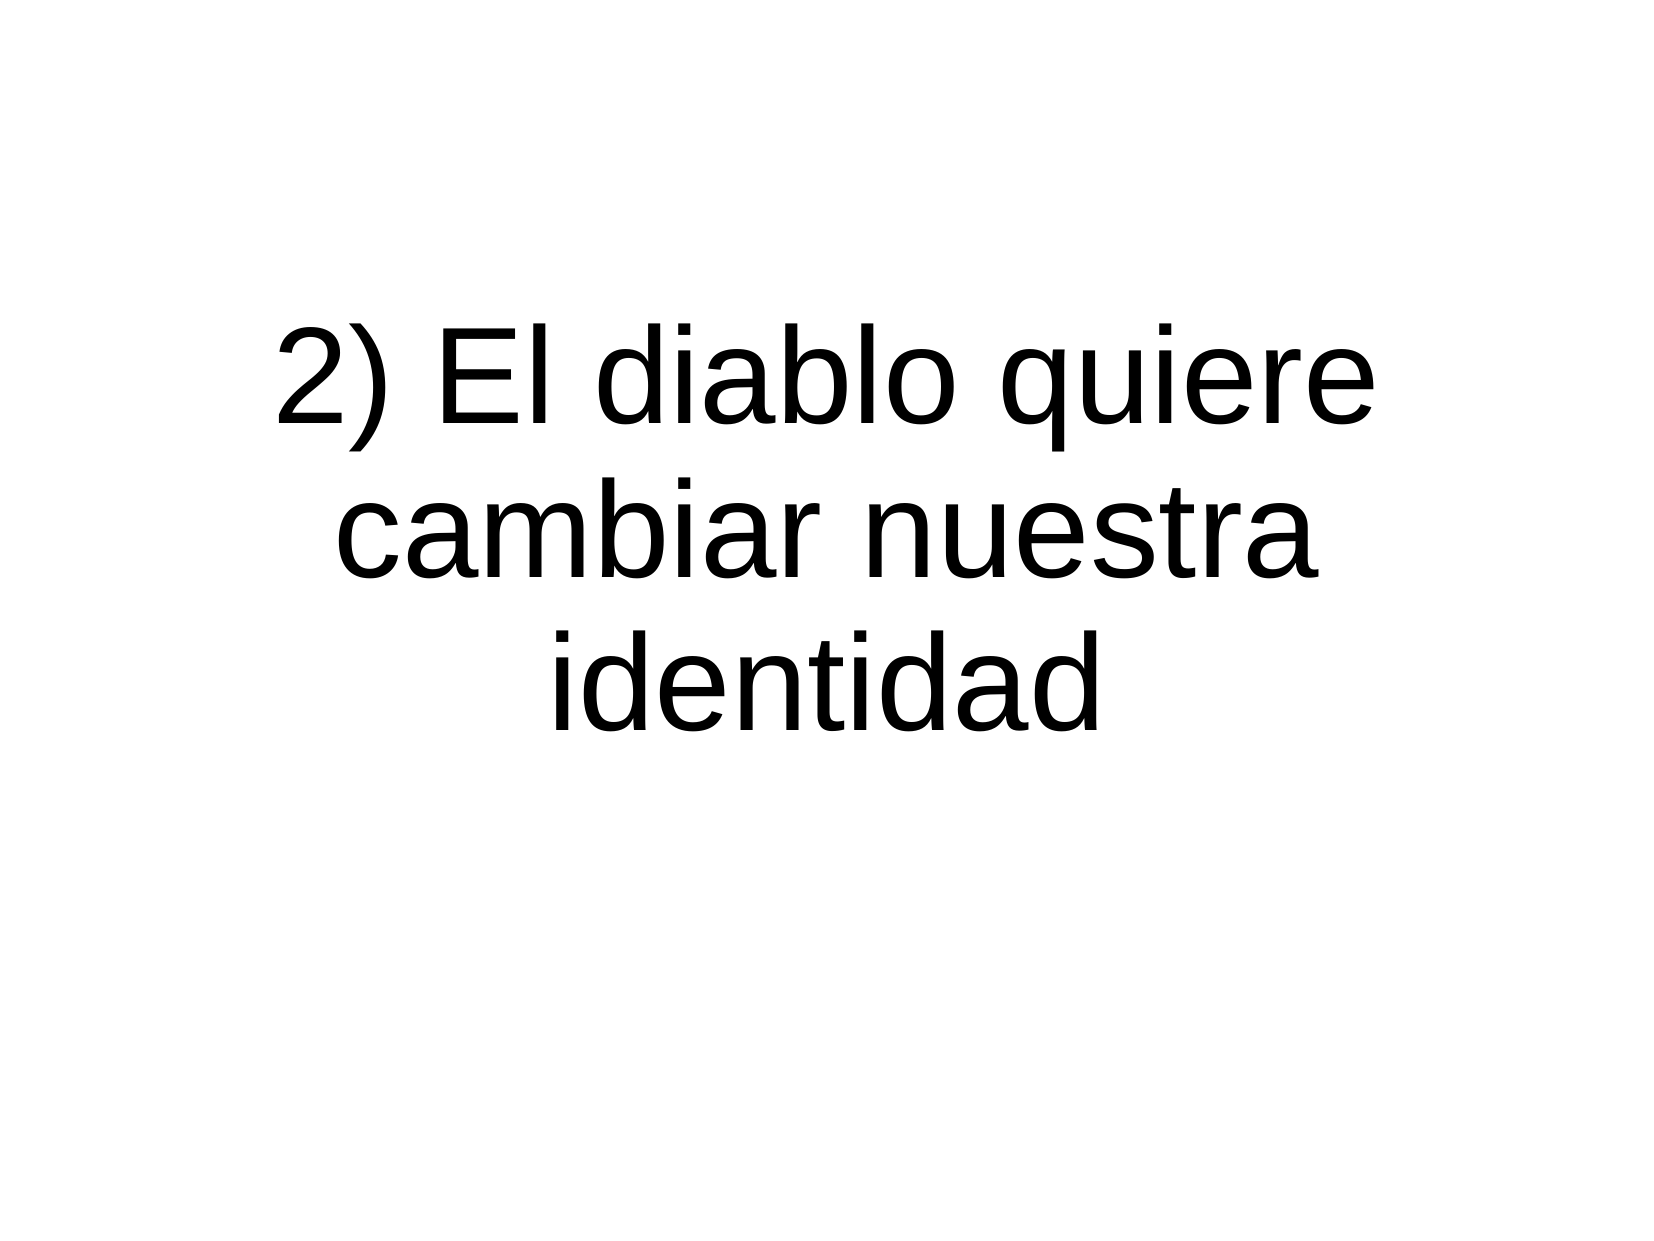

# 2) El diablo quiere cambiar nuestra identidad